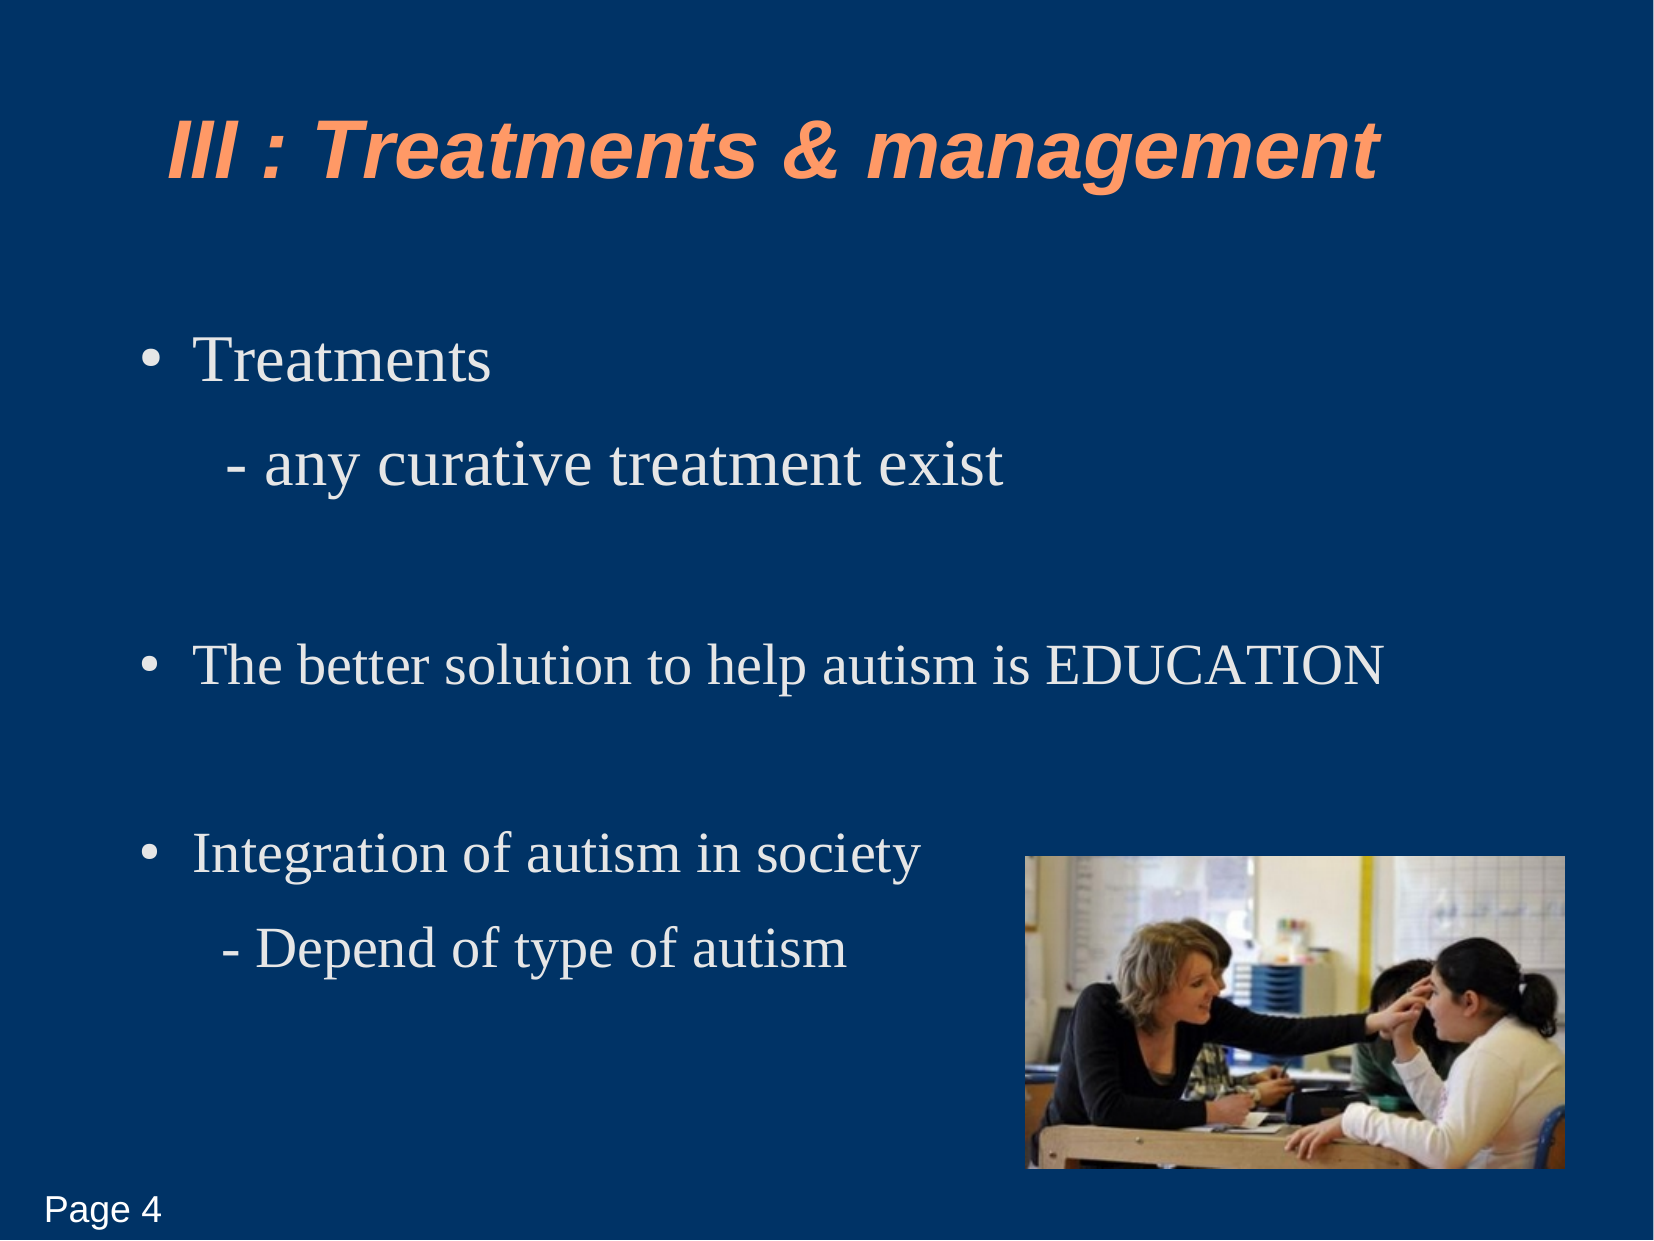

# III : Treatments & management
Treatments
 - any curative treatment exist
The better solution to help autism is EDUCATION
Integration of autism in society
 - Depend of type of autism
Page 4